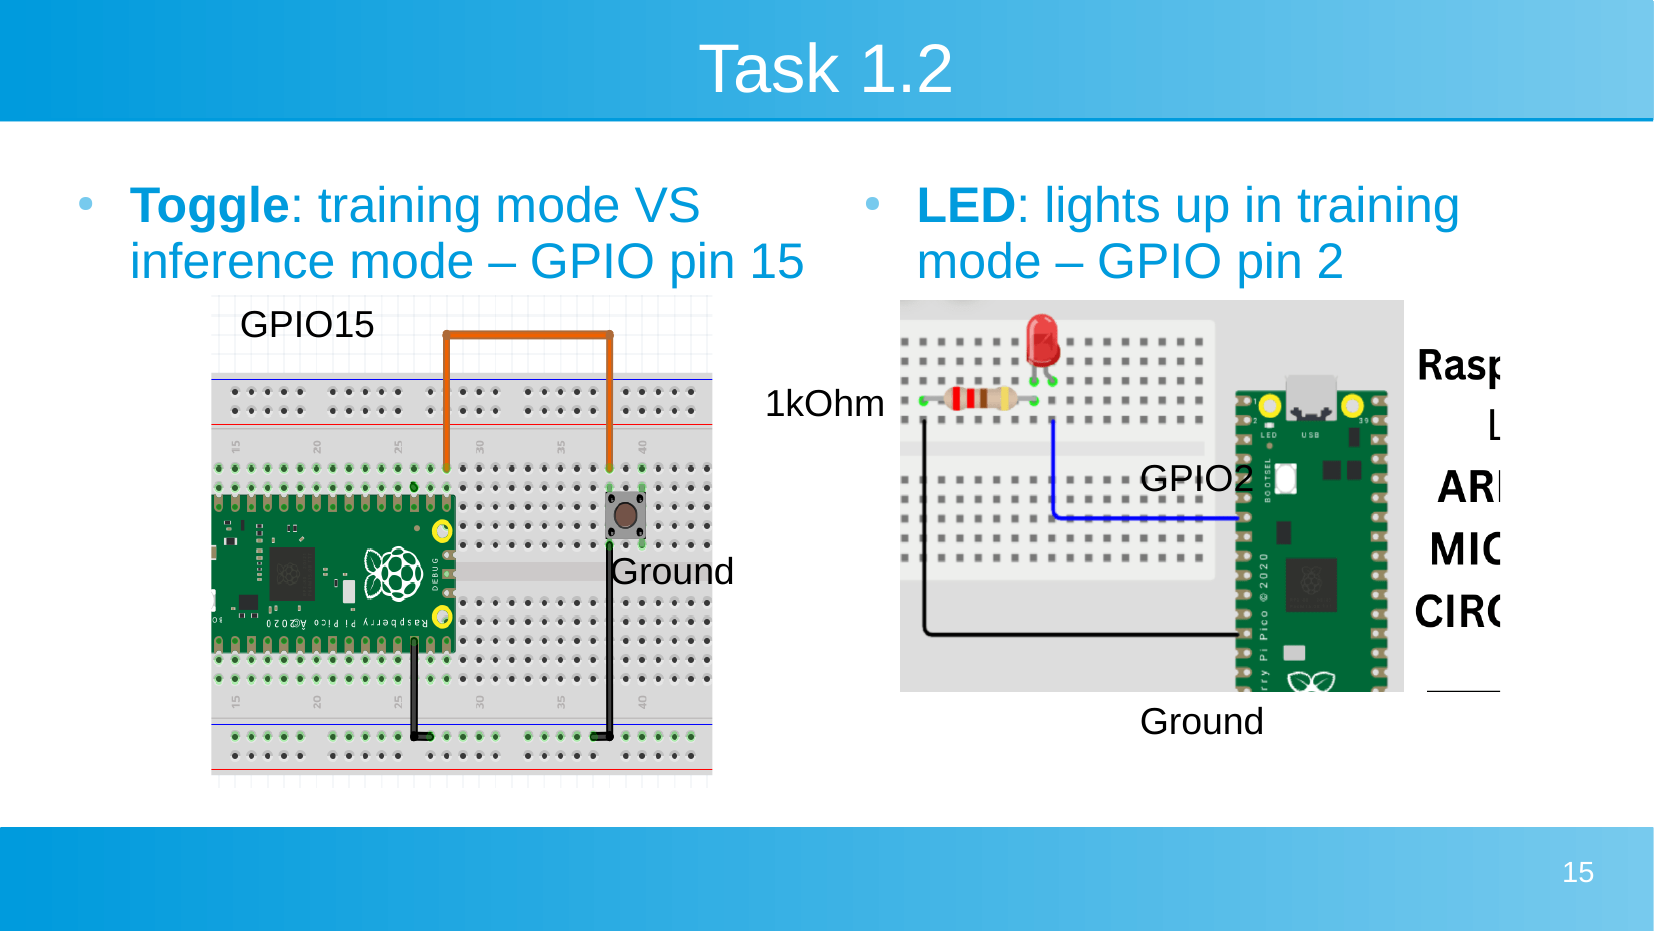

# Task 1.2
Toggle: training mode VS inference mode – GPIO pin 15
LED: lights up in training mode – GPIO pin 2
GPIO15
1kOhm
GPIO2
Ground
Ground
15